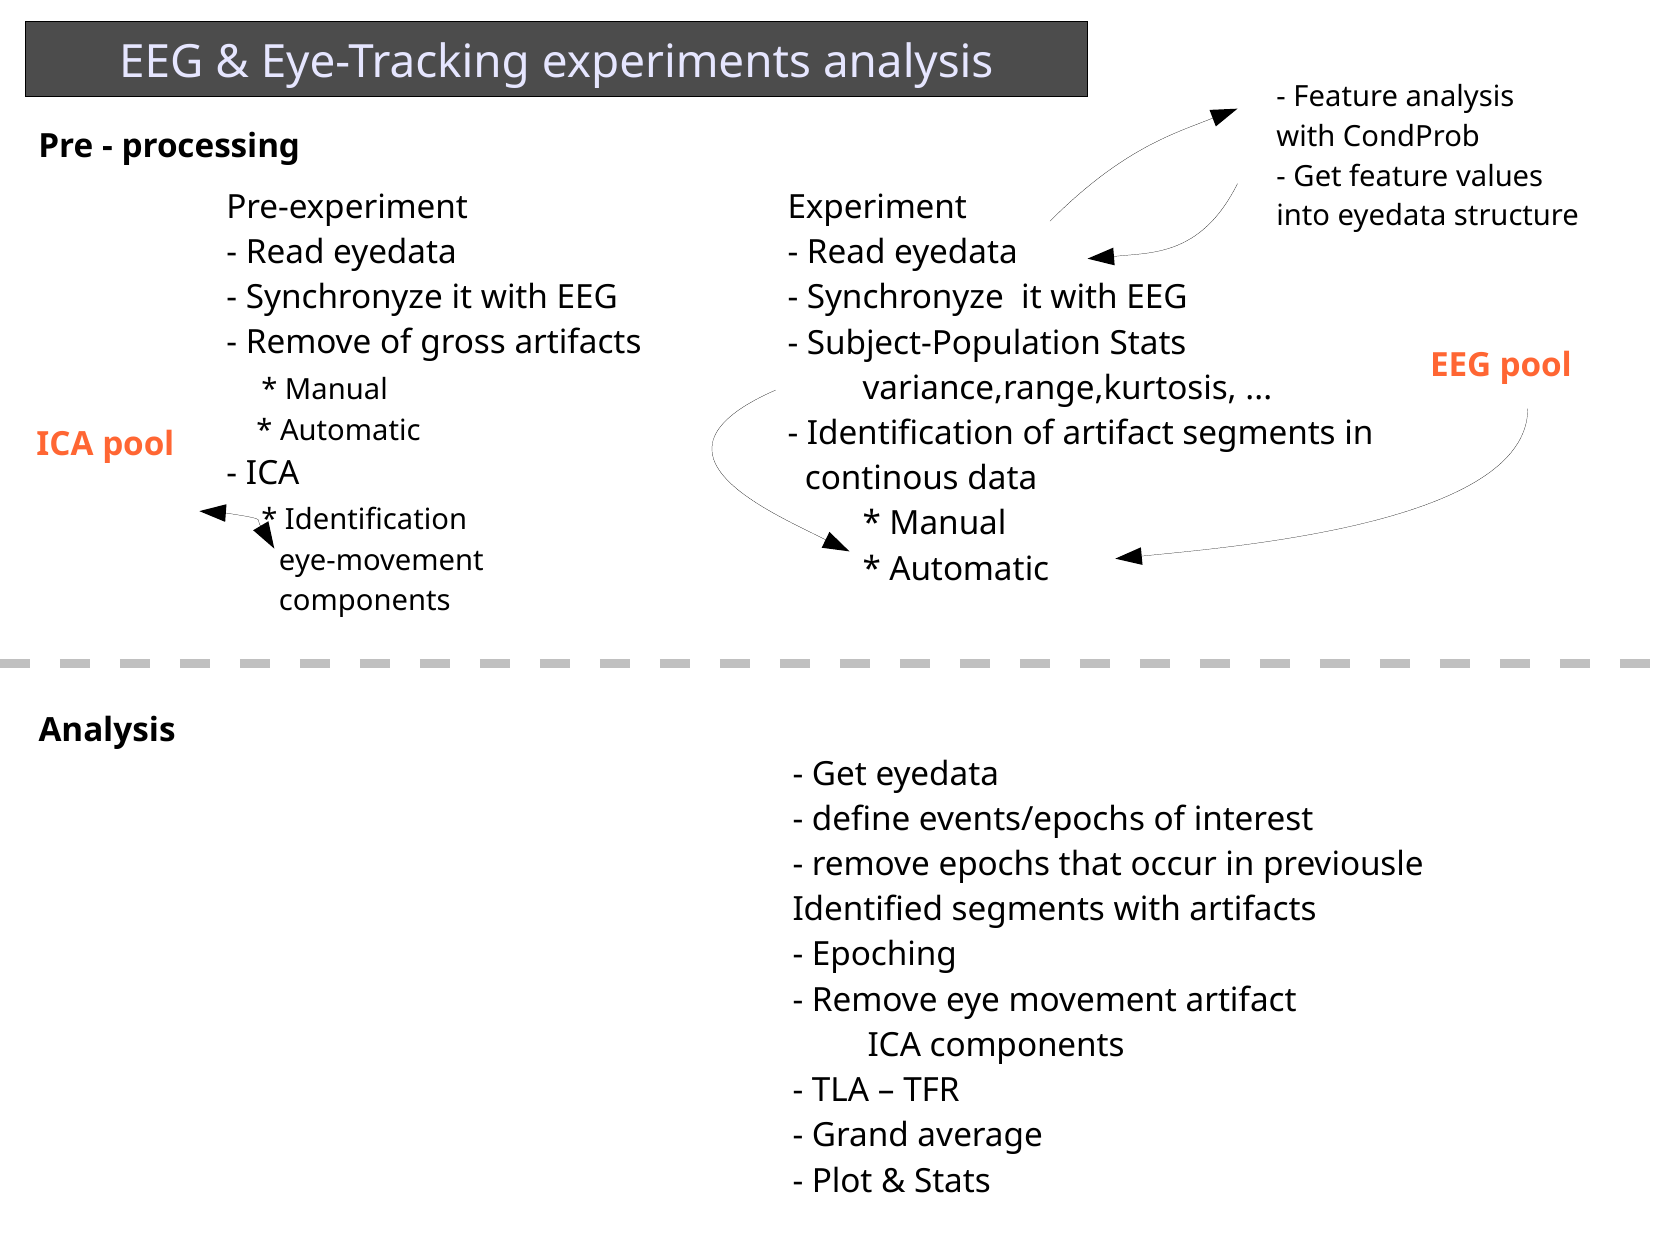

EEG & Eye-Tracking experiments analysis
- Feature analysis
with CondProb
- Get feature values
into eyedata structure
Pre - processing
Pre-experiment
- Read eyedata
- Synchronyze it with EEG
- Remove of gross artifacts
 * Manual
 * Automatic
- ICA
 * Identification
 eye-movement
 components
Experiment
- Read eyedata
- Synchronyze it with EEG
- Subject-Population Stats
	variance,range,kurtosis, ...
- Identification of artifact segments in
 continous data
	* Manual
	* Automatic
EEG pool
ICA pool
- Get eyedata
- define events/epochs of interest
- remove epochs that occur in previousle
Identified segments with artifacts
- Epoching
- Remove eye movement artifact
	ICA components
- TLA – TFR
- Grand average
- Plot & Stats
Analysis